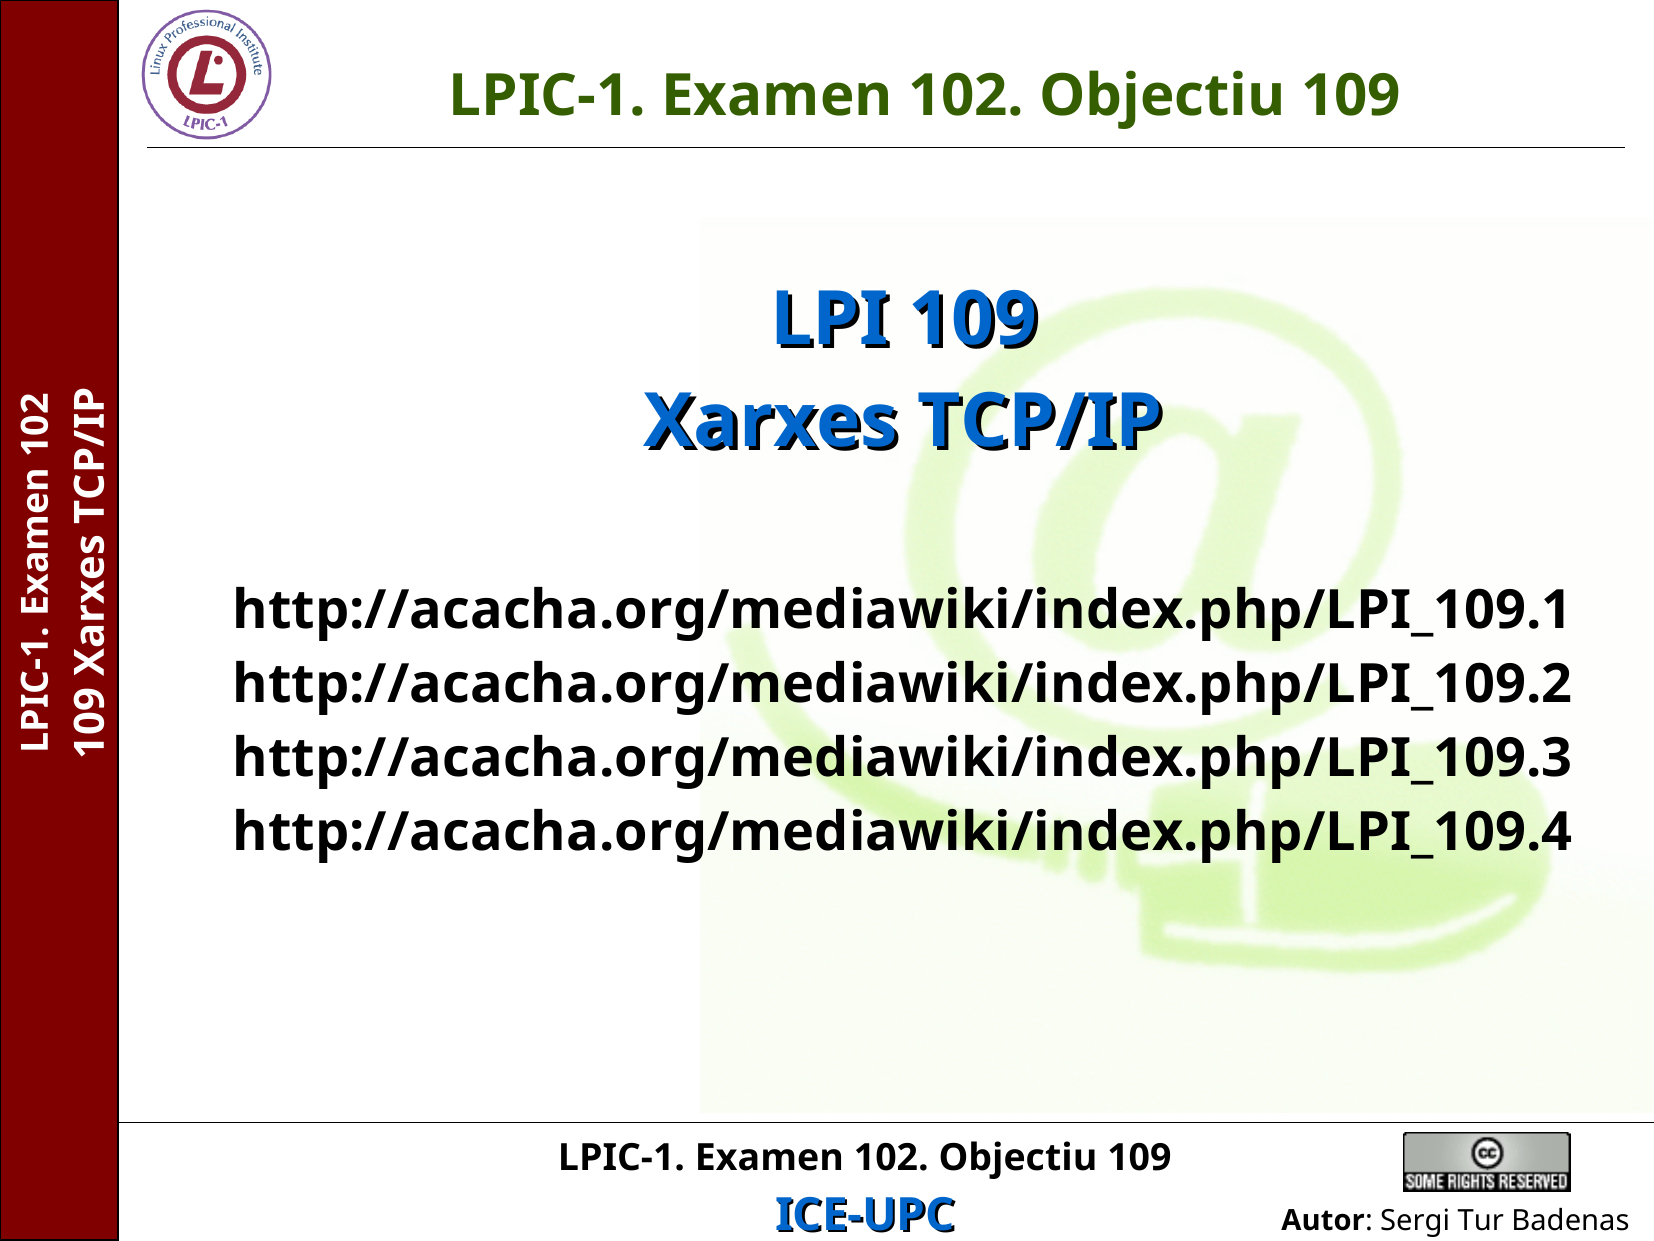

LPIC-1. Examen 102. Objectiu 109
# LPI 109
Xarxes TCP/IP
http://acacha.org/mediawiki/index.php/LPI_109.1
http://acacha.org/mediawiki/index.php/LPI_109.2
http://acacha.org/mediawiki/index.php/LPI_109.3
http://acacha.org/mediawiki/index.php/LPI_109.4